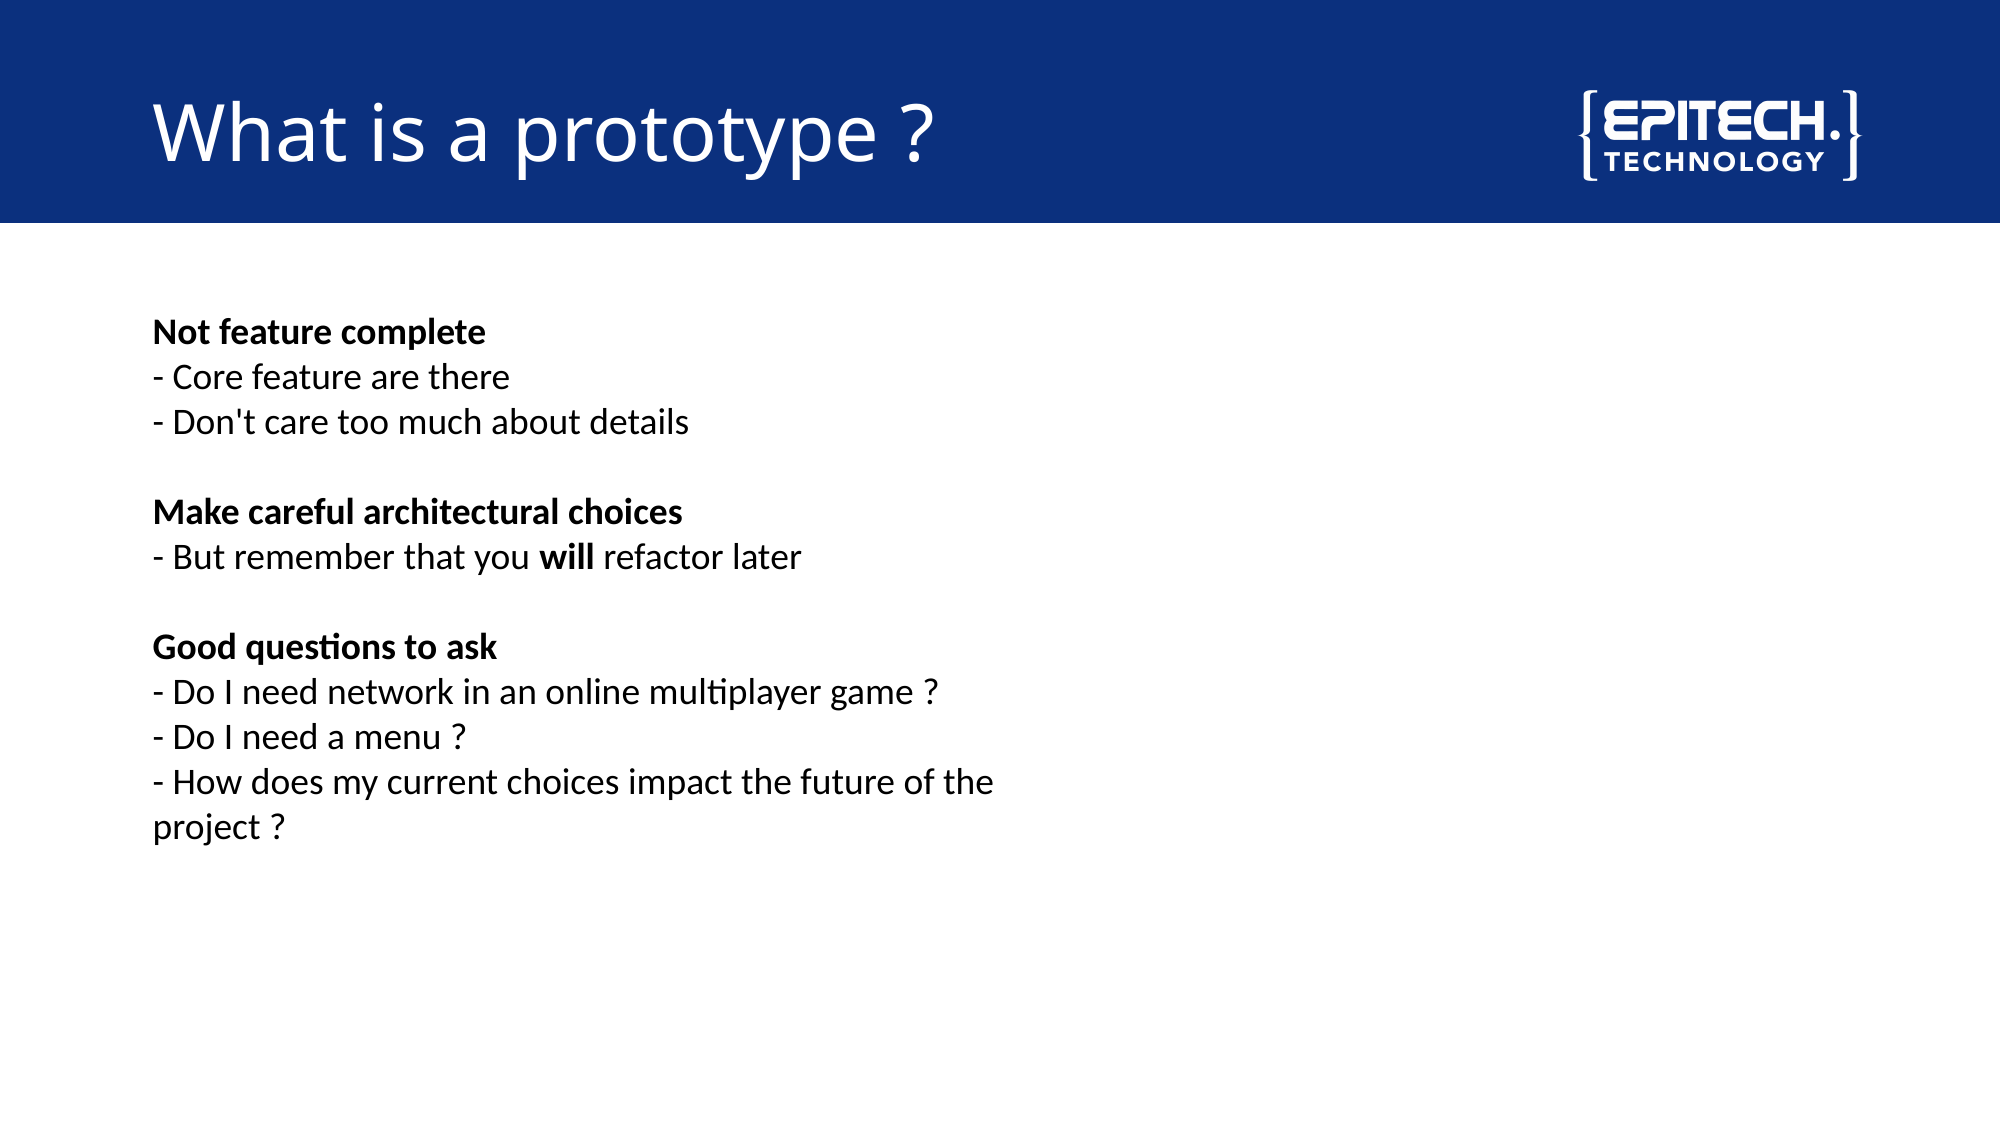

# What is a prototype ?
Not feature complete
- Core feature are there
- Don't care too much about details
Make careful architectural choices
- But remember that you will refactor later
Good questions to ask
- Do I need network in an online multiplayer game ?
- Do I need a menu ?
- How does my current choices impact the future of the project ?